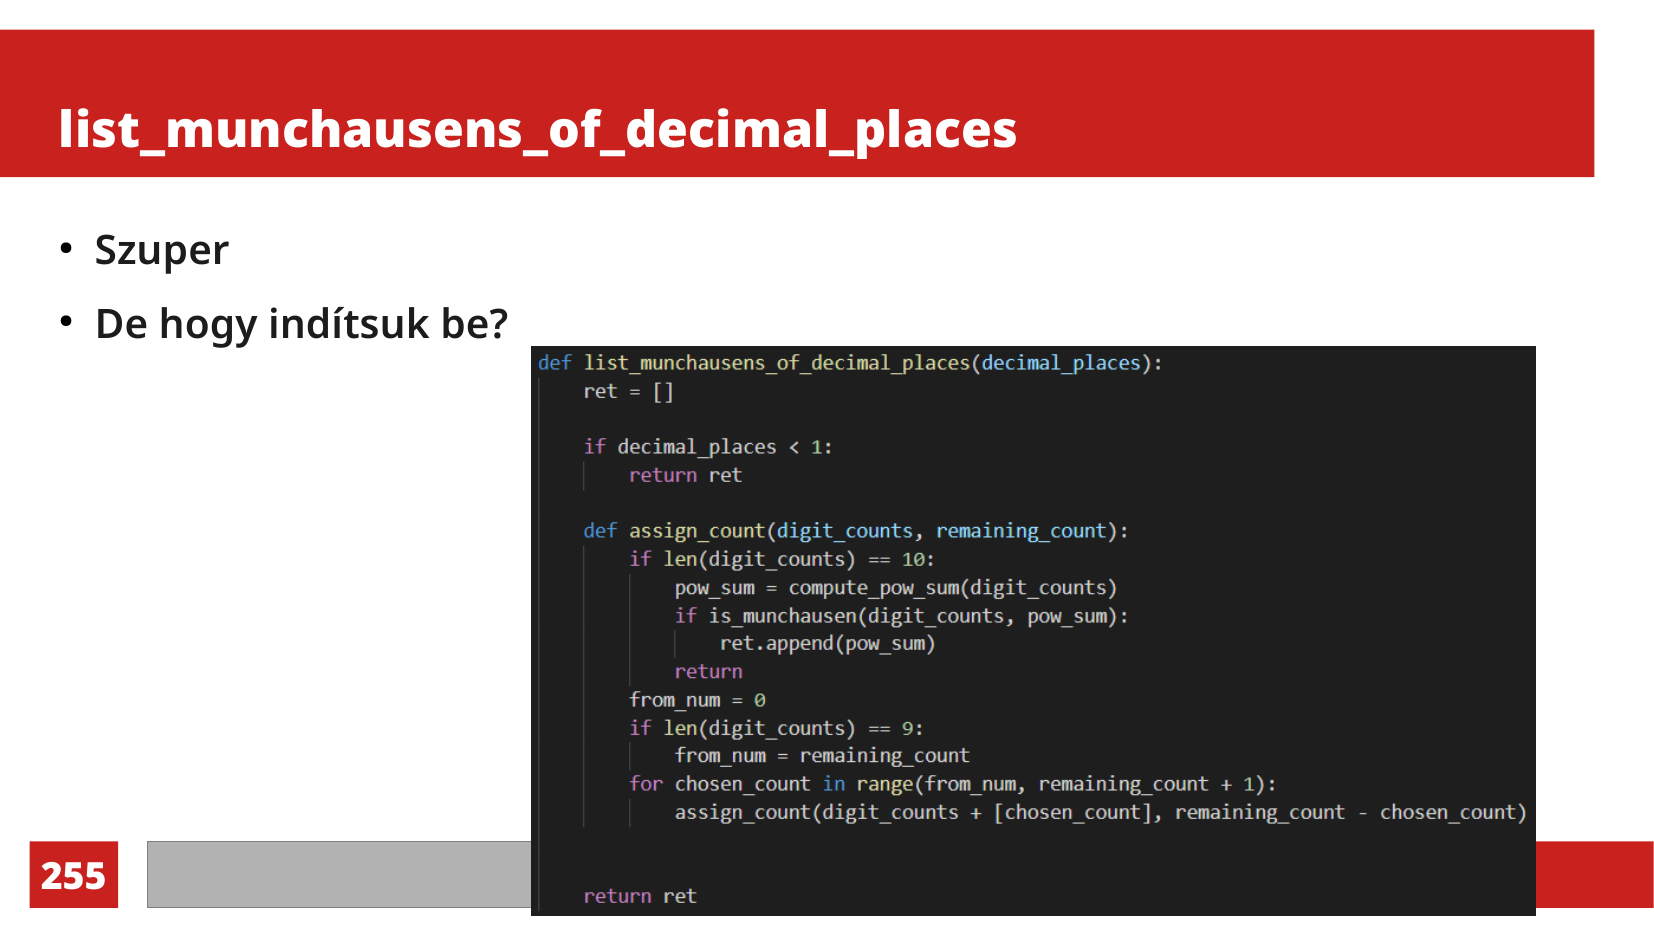

# list_munchausens_of_decimal_places
Szuper
De hogy indítsuk be?
255